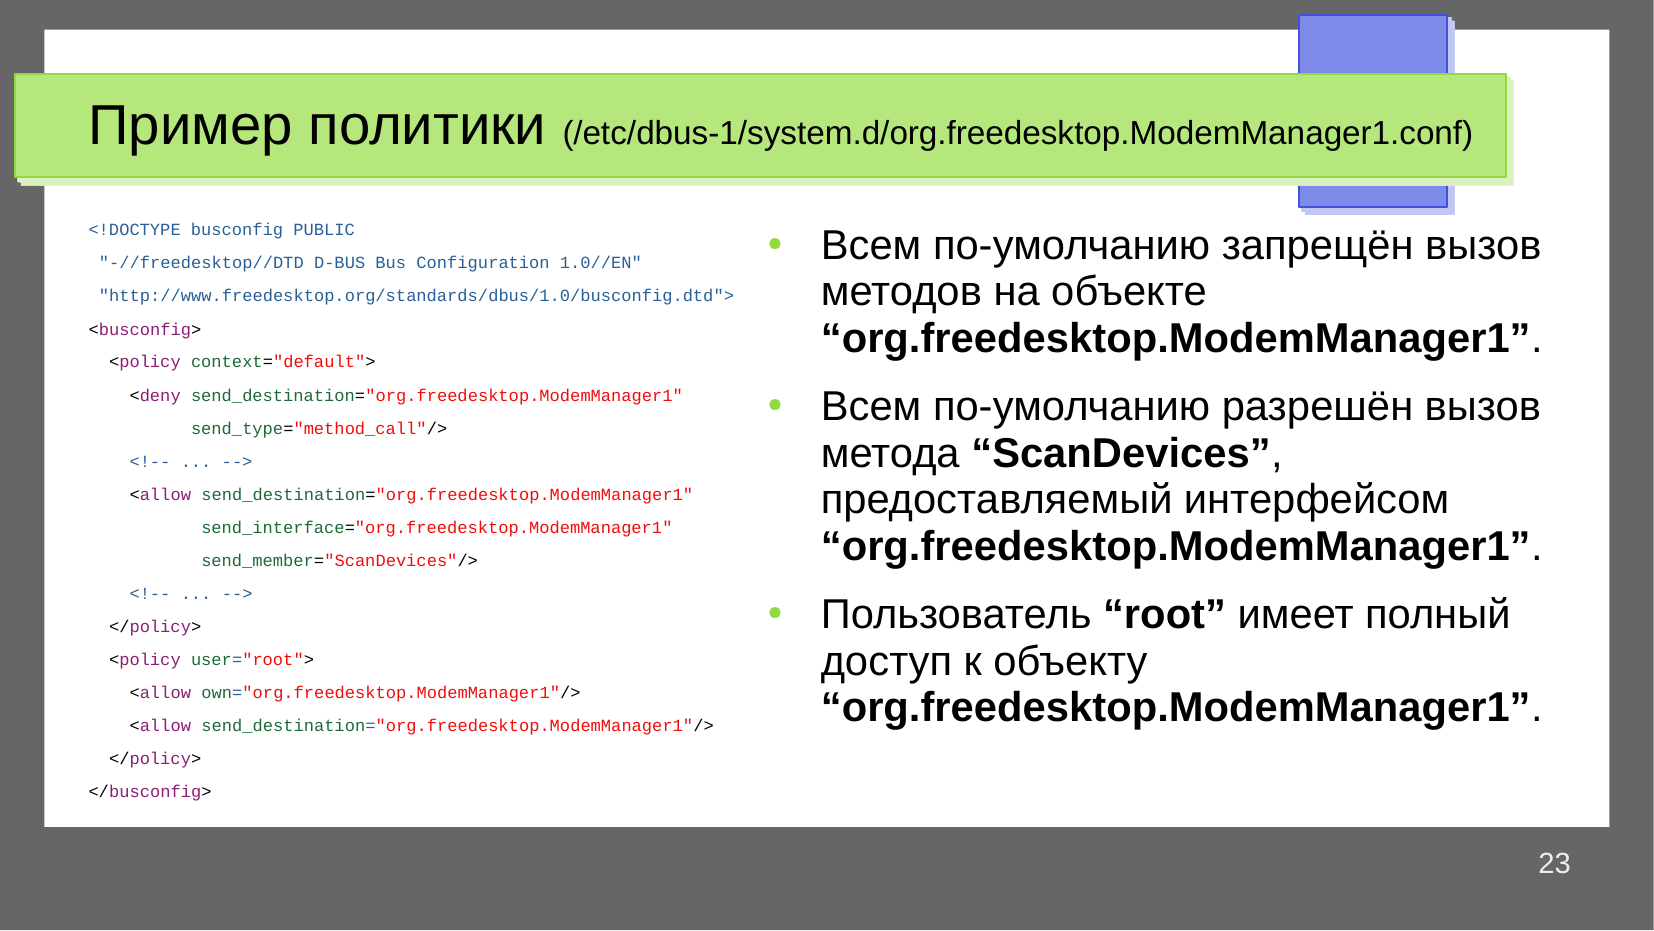

# Пример политики (/etc/dbus-1/system.d/org.freedesktop.ModemManager1.conf)
<!DOCTYPE busconfig PUBLIC
 "-//freedesktop//DTD D-BUS Bus Configuration 1.0//EN"
 "http://www.freedesktop.org/standards/dbus/1.0/busconfig.dtd">
<busconfig>
 <policy context="default">
 <deny send_destination="org.freedesktop.ModemManager1"
 send_type="method_call"/>
 <!-- ... -->
 <allow send_destination="org.freedesktop.ModemManager1"
 send_interface="org.freedesktop.ModemManager1"
 send_member="ScanDevices"/>
 <!-- ... -->
 </policy>
 <policy user="root">
 <allow own="org.freedesktop.ModemManager1"/>
 <allow send_destination="org.freedesktop.ModemManager1"/>
 </policy>
</busconfig>
Всем по-умолчанию запрещён вызов методов на объекте “org.freedesktop.ModemManager1”.
Всем по-умолчанию разрешён вызов метода “ScanDevices”, предоставляемый интерфейсом “org.freedesktop.ModemManager1”.
Пользователь “root” имеет полный доступ к объекту “org.freedesktop.ModemManager1”.
23